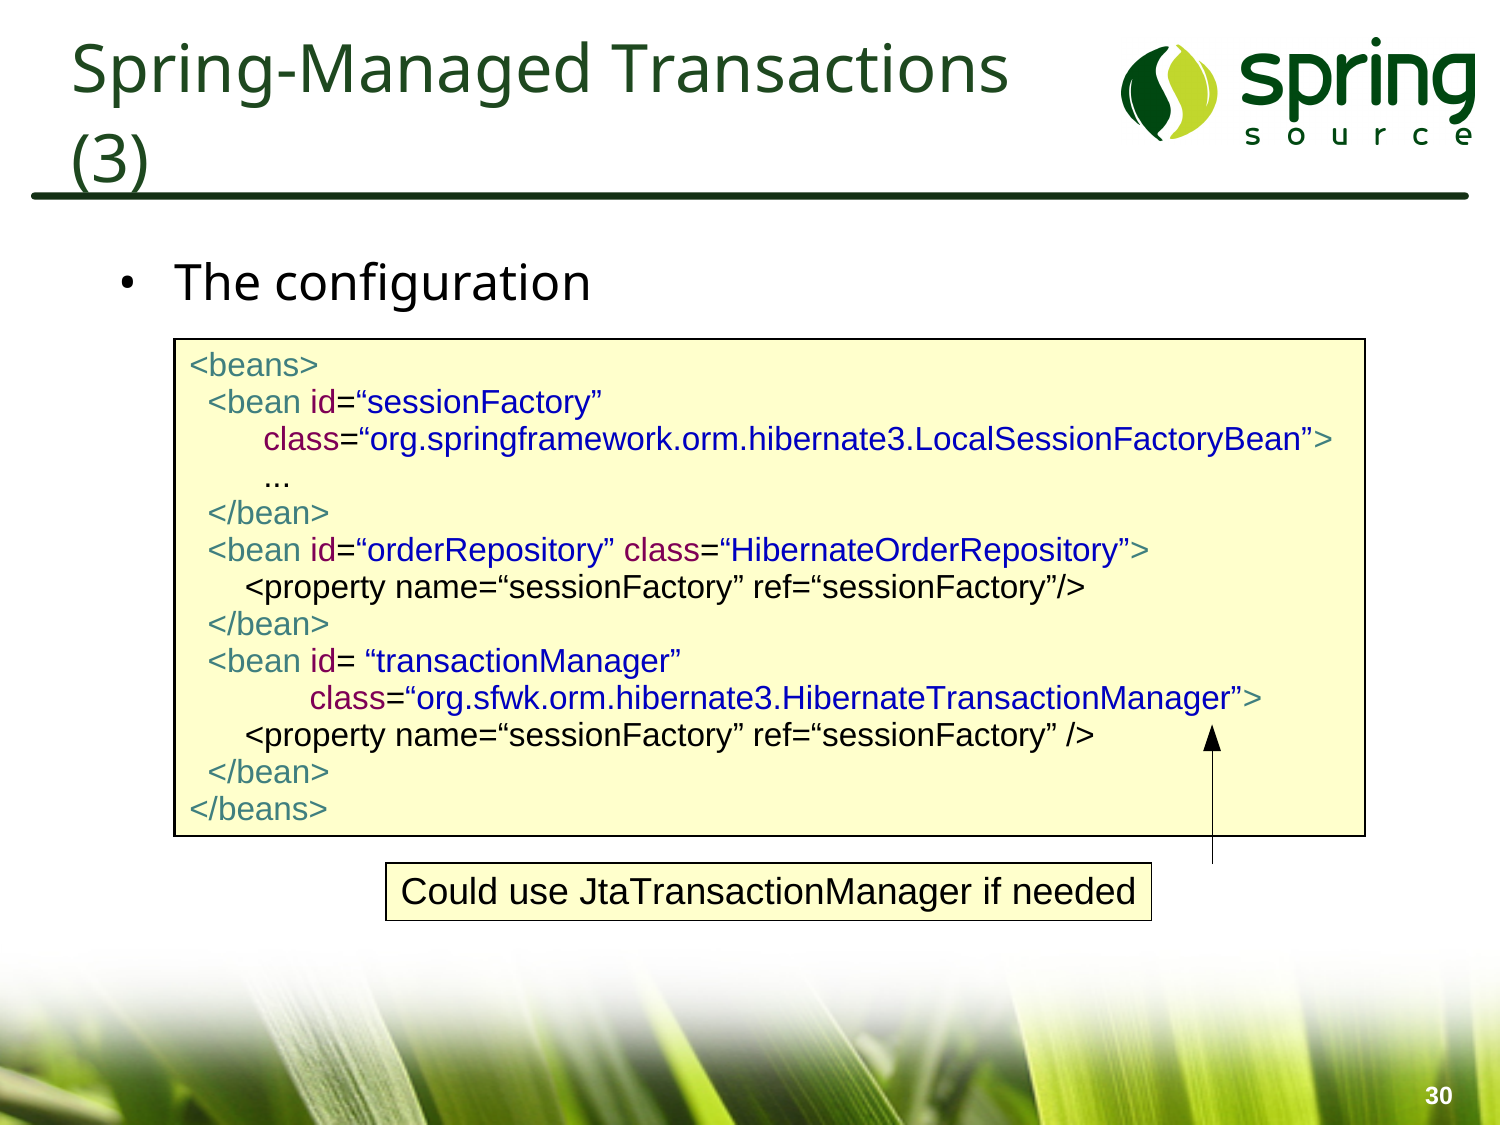

# Spring-Managed Transactions (3)
The configuration
<beans>
 <bean id=“sessionFactory”
 class=“org.springframework.orm.hibernate3.LocalSessionFactoryBean”>
 ...
 </bean>
 <bean id=“orderRepository” class=“HibernateOrderRepository”>
 <property name=“sessionFactory” ref=“sessionFactory”/>
 </bean>
 <bean id= “transactionManager”
 class=“org.sfwk.orm.hibernate3.HibernateTransactionManager”>
 <property name=“sessionFactory” ref=“sessionFactory” />
 </bean>
</beans>
Could use JtaTransactionManager if needed